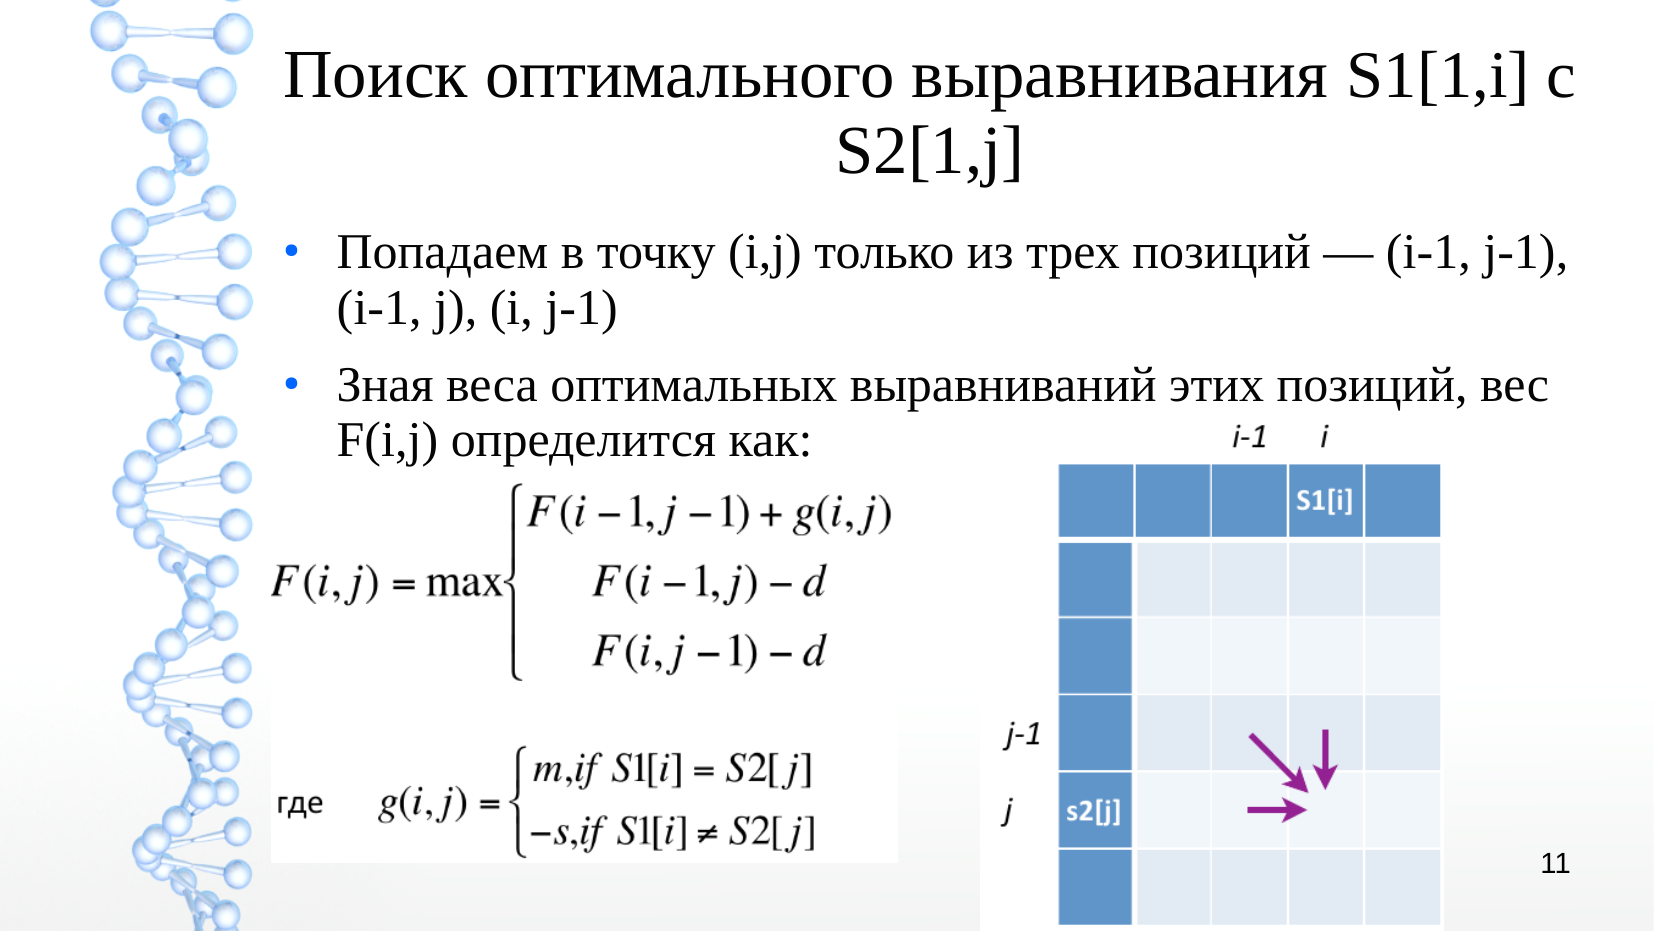

# Поиск оптимального выравнивания S1[1,i] с S2[1,j]
Попадаем в точку (i,j) только из трех позиций — (i-1, j-1), (i-1, j), (i, j-1)
Зная веса оптимальных выравниваний этих позиций, вес F(i,j) определится как:
11